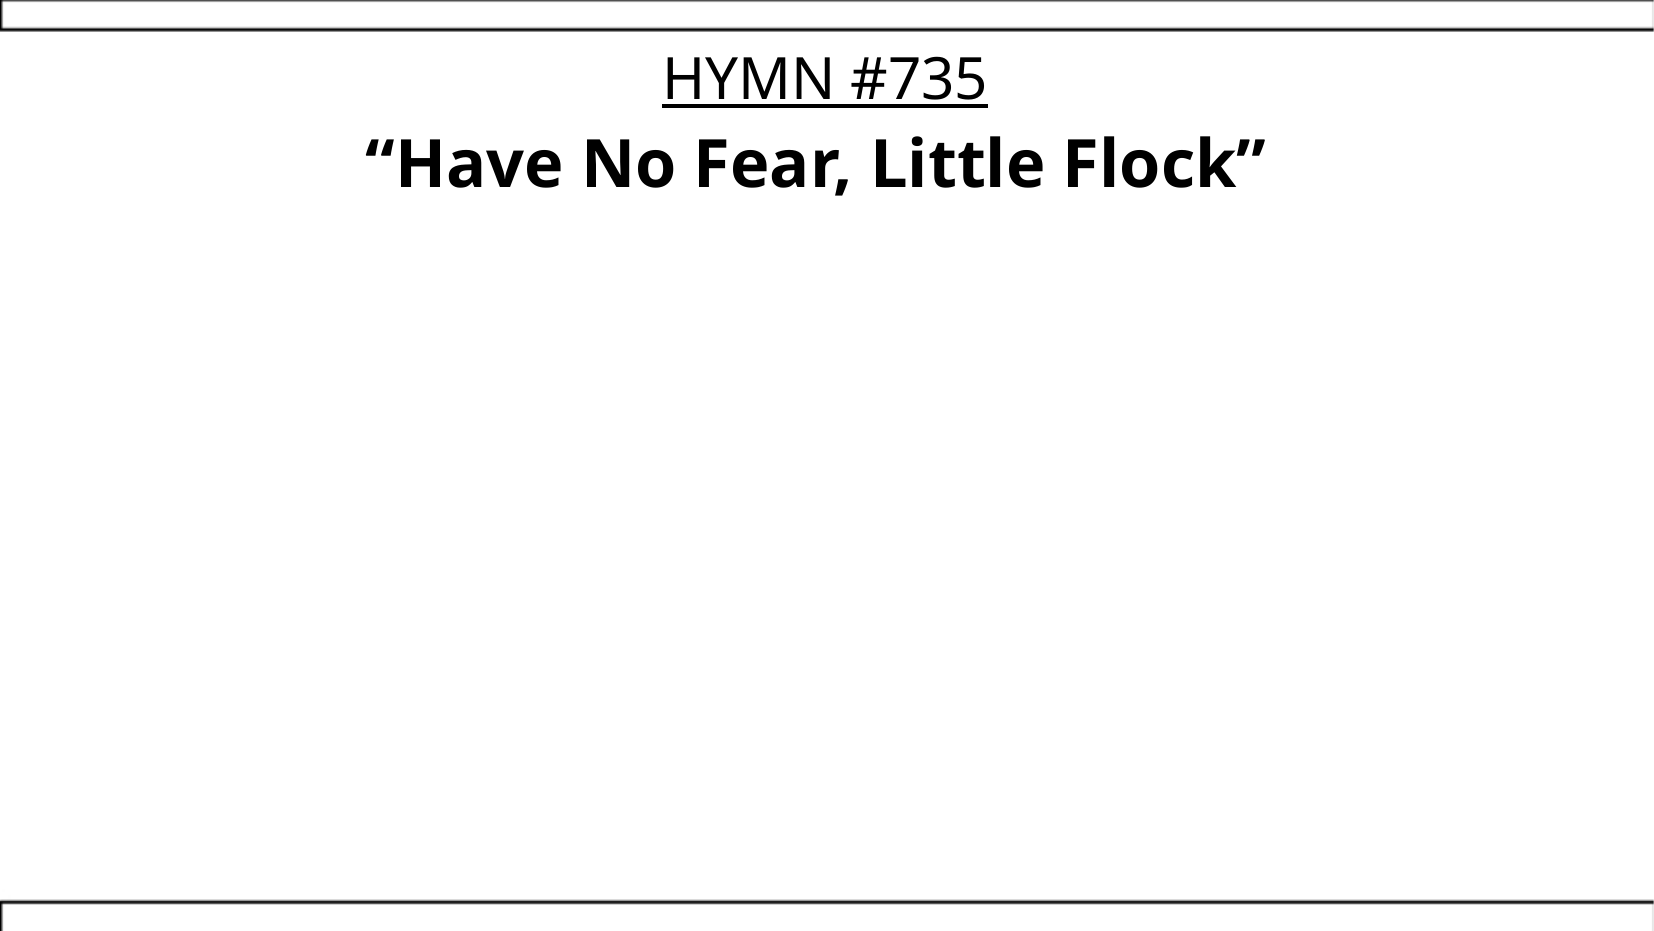

HYMN #735
“Have No Fear, Little Flock”